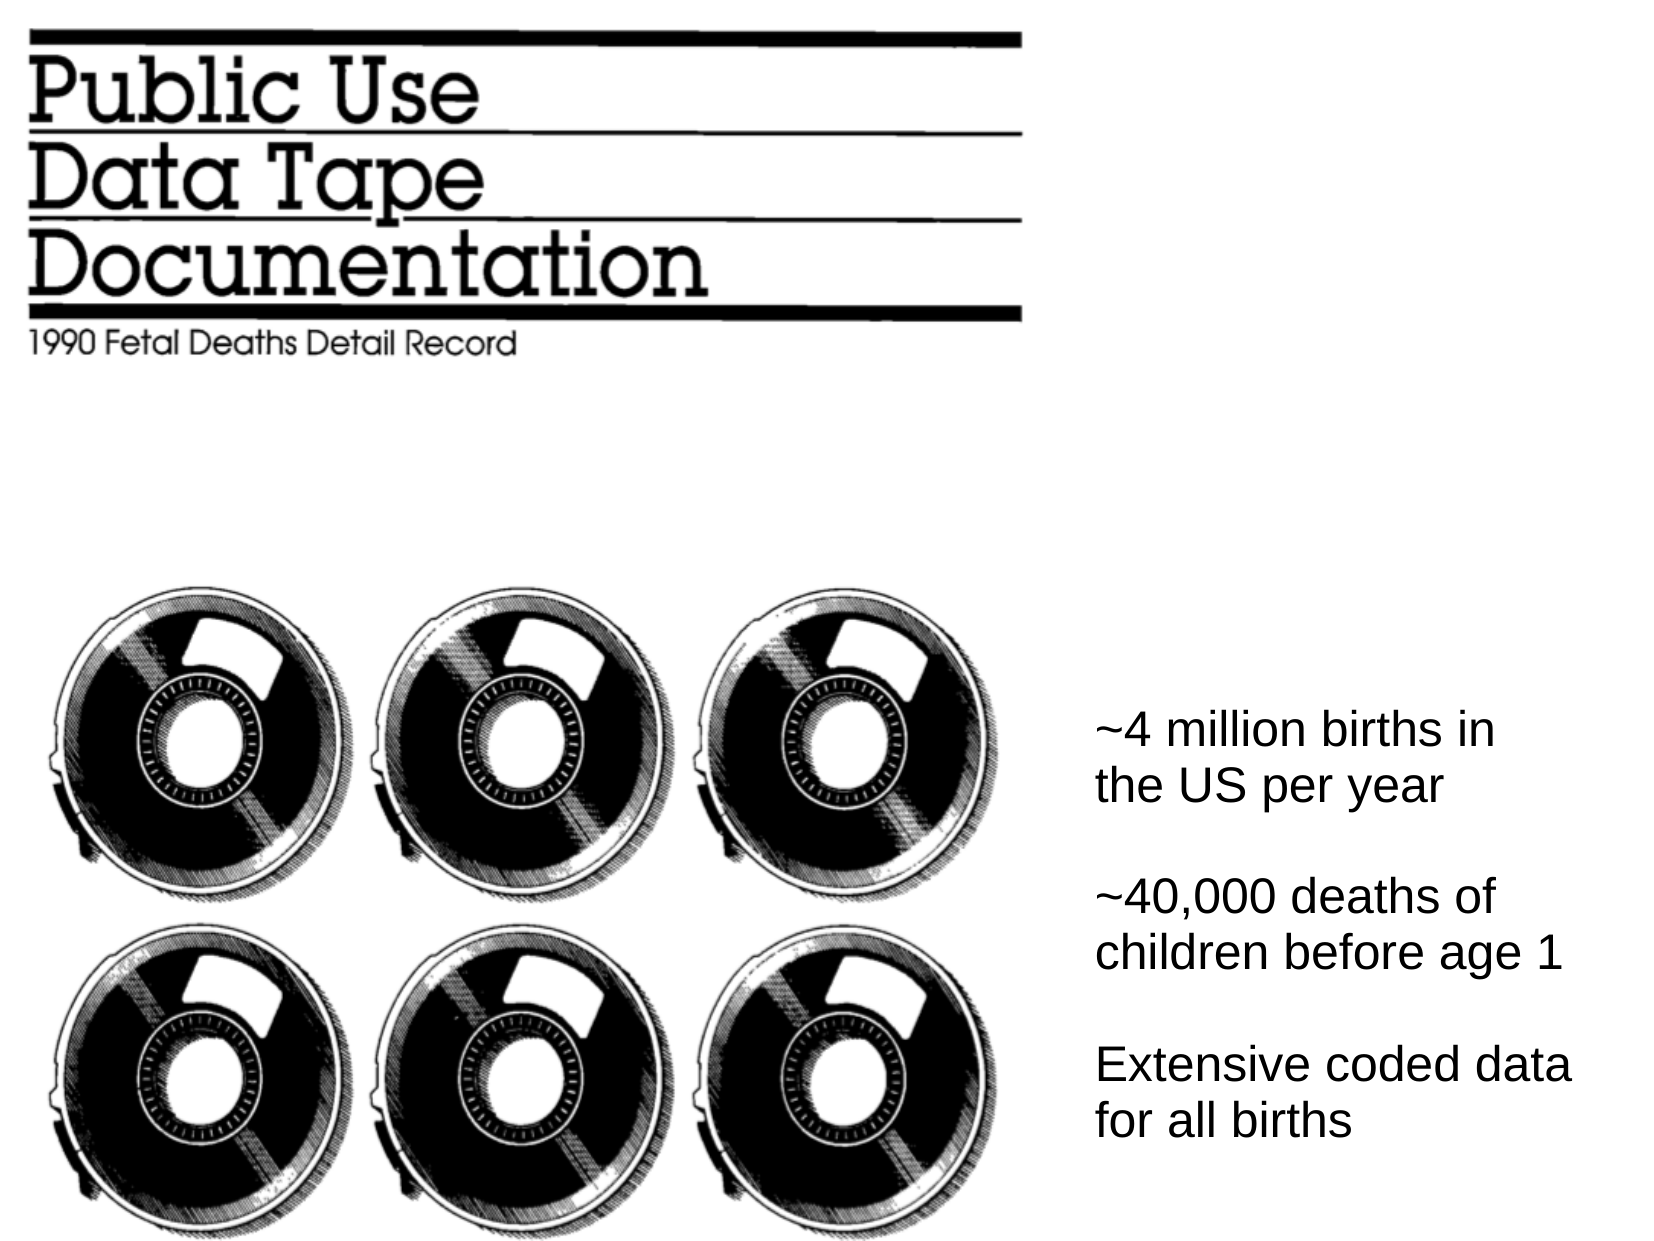

~4 million births in the US per year
~40,000 deaths of children before age 1
Extensive coded data for all births